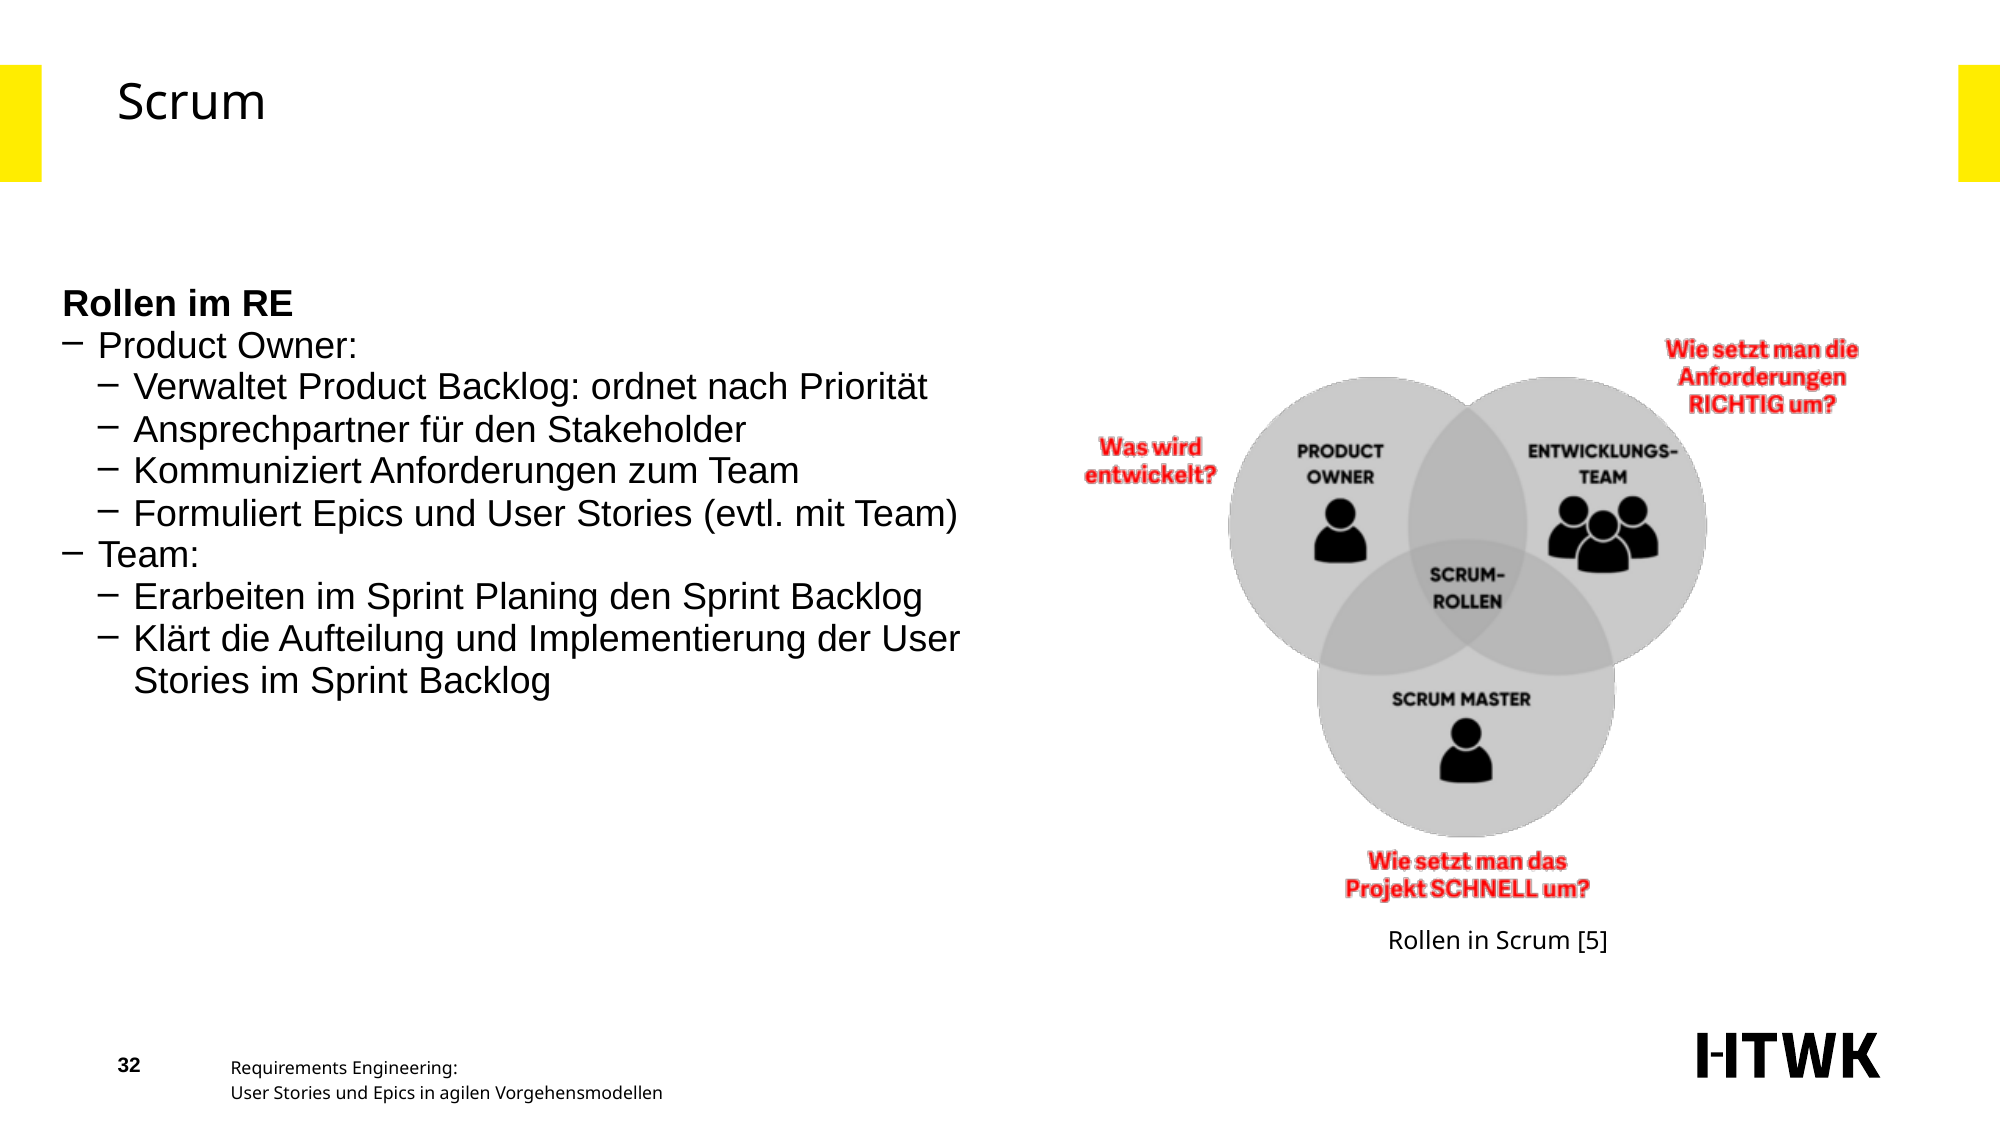

# Scrum
Rollen im RE
Product Owner:
Verwaltet Product Backlog: ordnet nach Priorität
Ansprechpartner für den Stakeholder
Kommuniziert Anforderungen zum Team
Formuliert Epics und User Stories (evtl. mit Team)
Team:
Erarbeiten im Sprint Planing den Sprint Backlog
Klärt die Aufteilung und Implementierung der User Stories im Sprint Backlog
Rollen in Scrum [5]
32